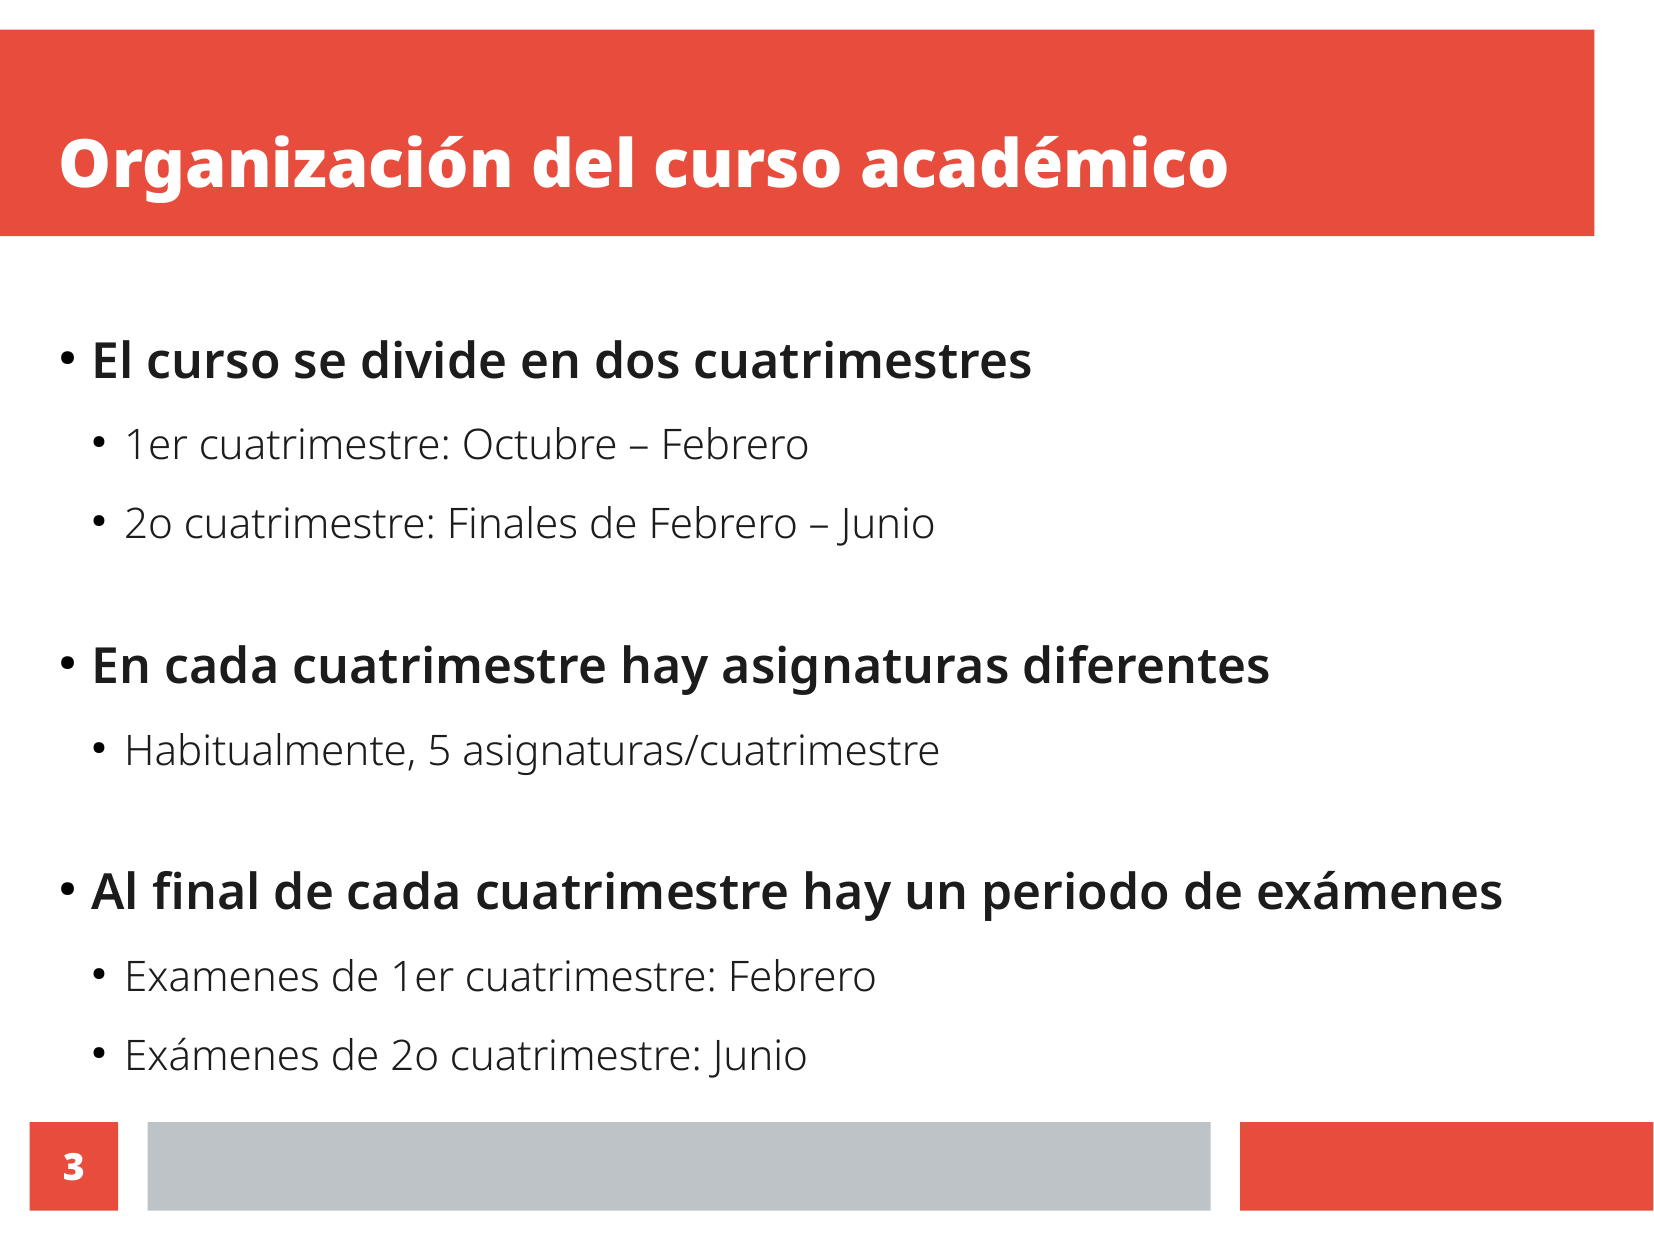

# Organización del curso académico
El curso se divide en dos cuatrimestres
1er cuatrimestre: Octubre – Febrero
2o cuatrimestre: Finales de Febrero – Junio
En cada cuatrimestre hay asignaturas diferentes
Habitualmente, 5 asignaturas/cuatrimestre
Al final de cada cuatrimestre hay un periodo de exámenes
Examenes de 1er cuatrimestre: Febrero
Exámenes de 2o cuatrimestre: Junio
3